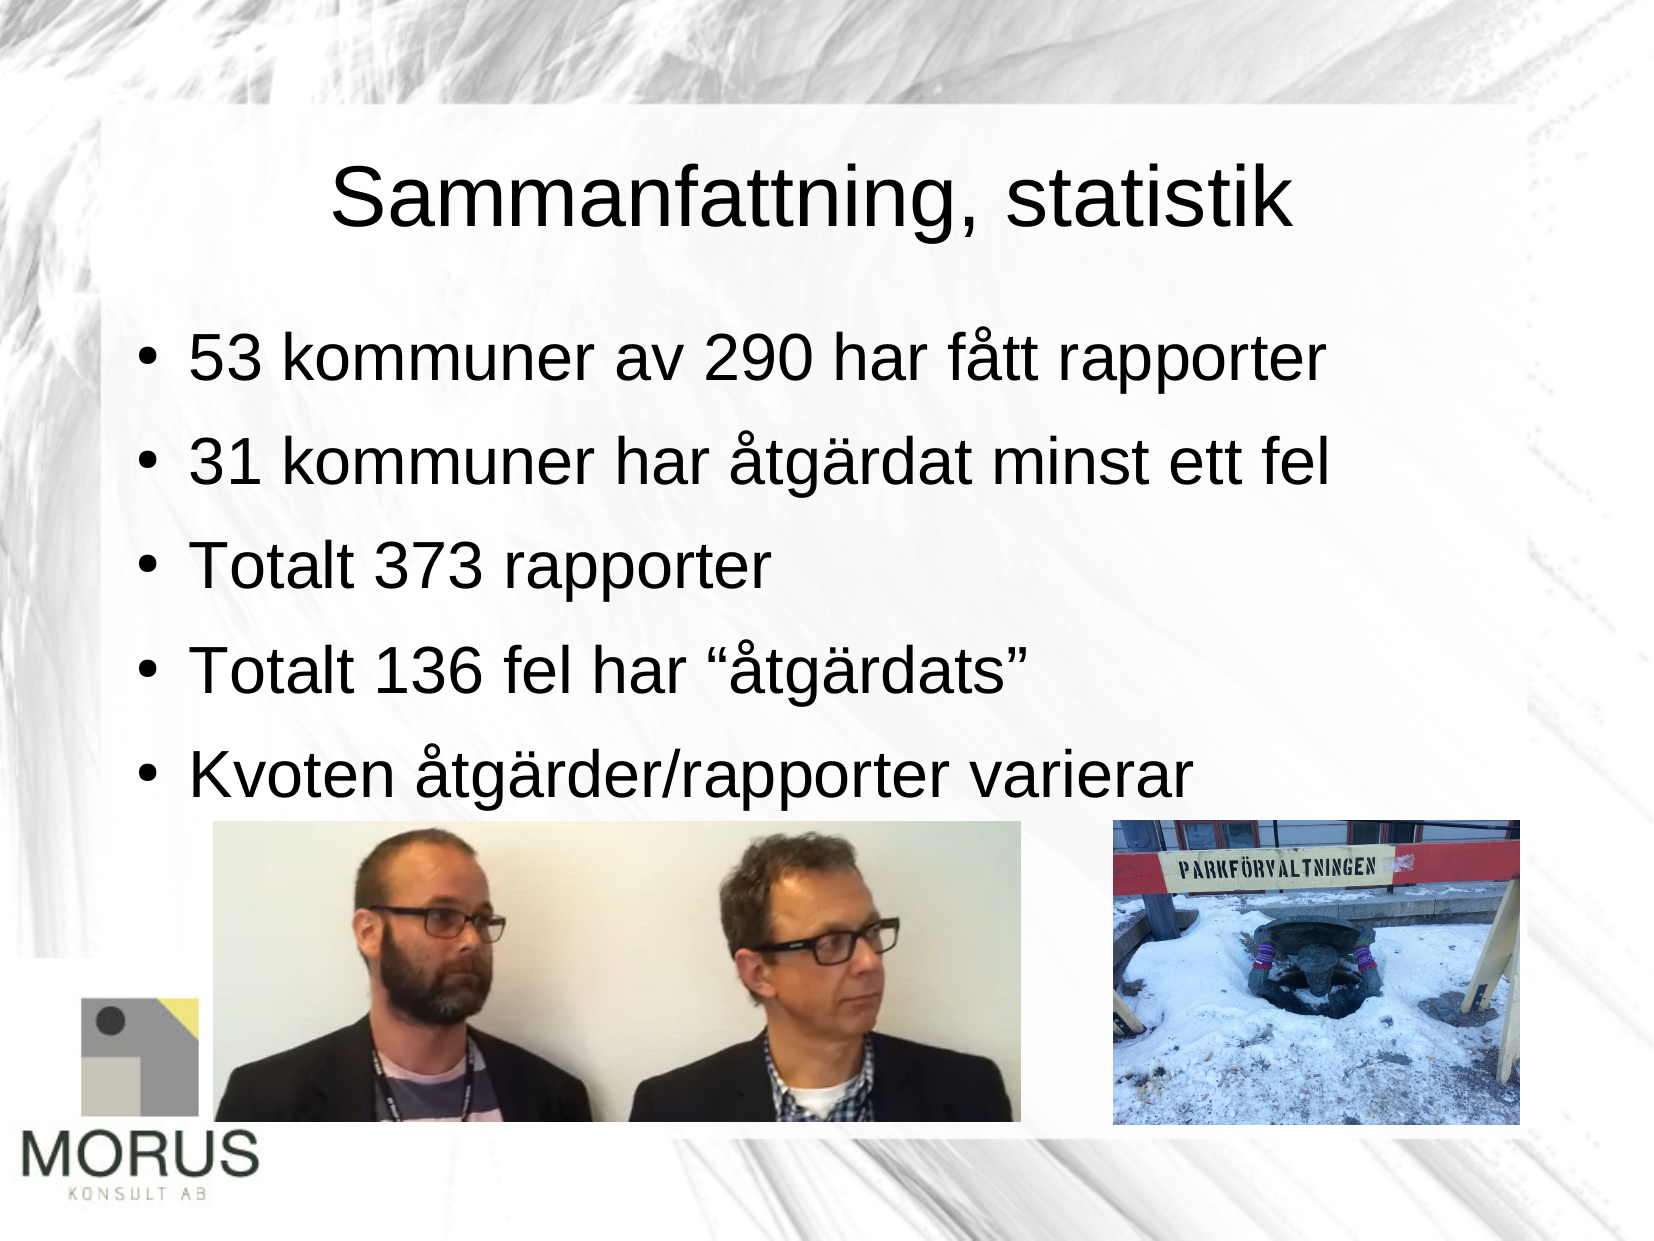

# Sammanfattning, statistik
53 kommuner av 290 har fått rapporter
31 kommuner har åtgärdat minst ett fel
Totalt 373 rapporter
Totalt 136 fel har “åtgärdats”
Kvoten åtgärder/rapporter varierar